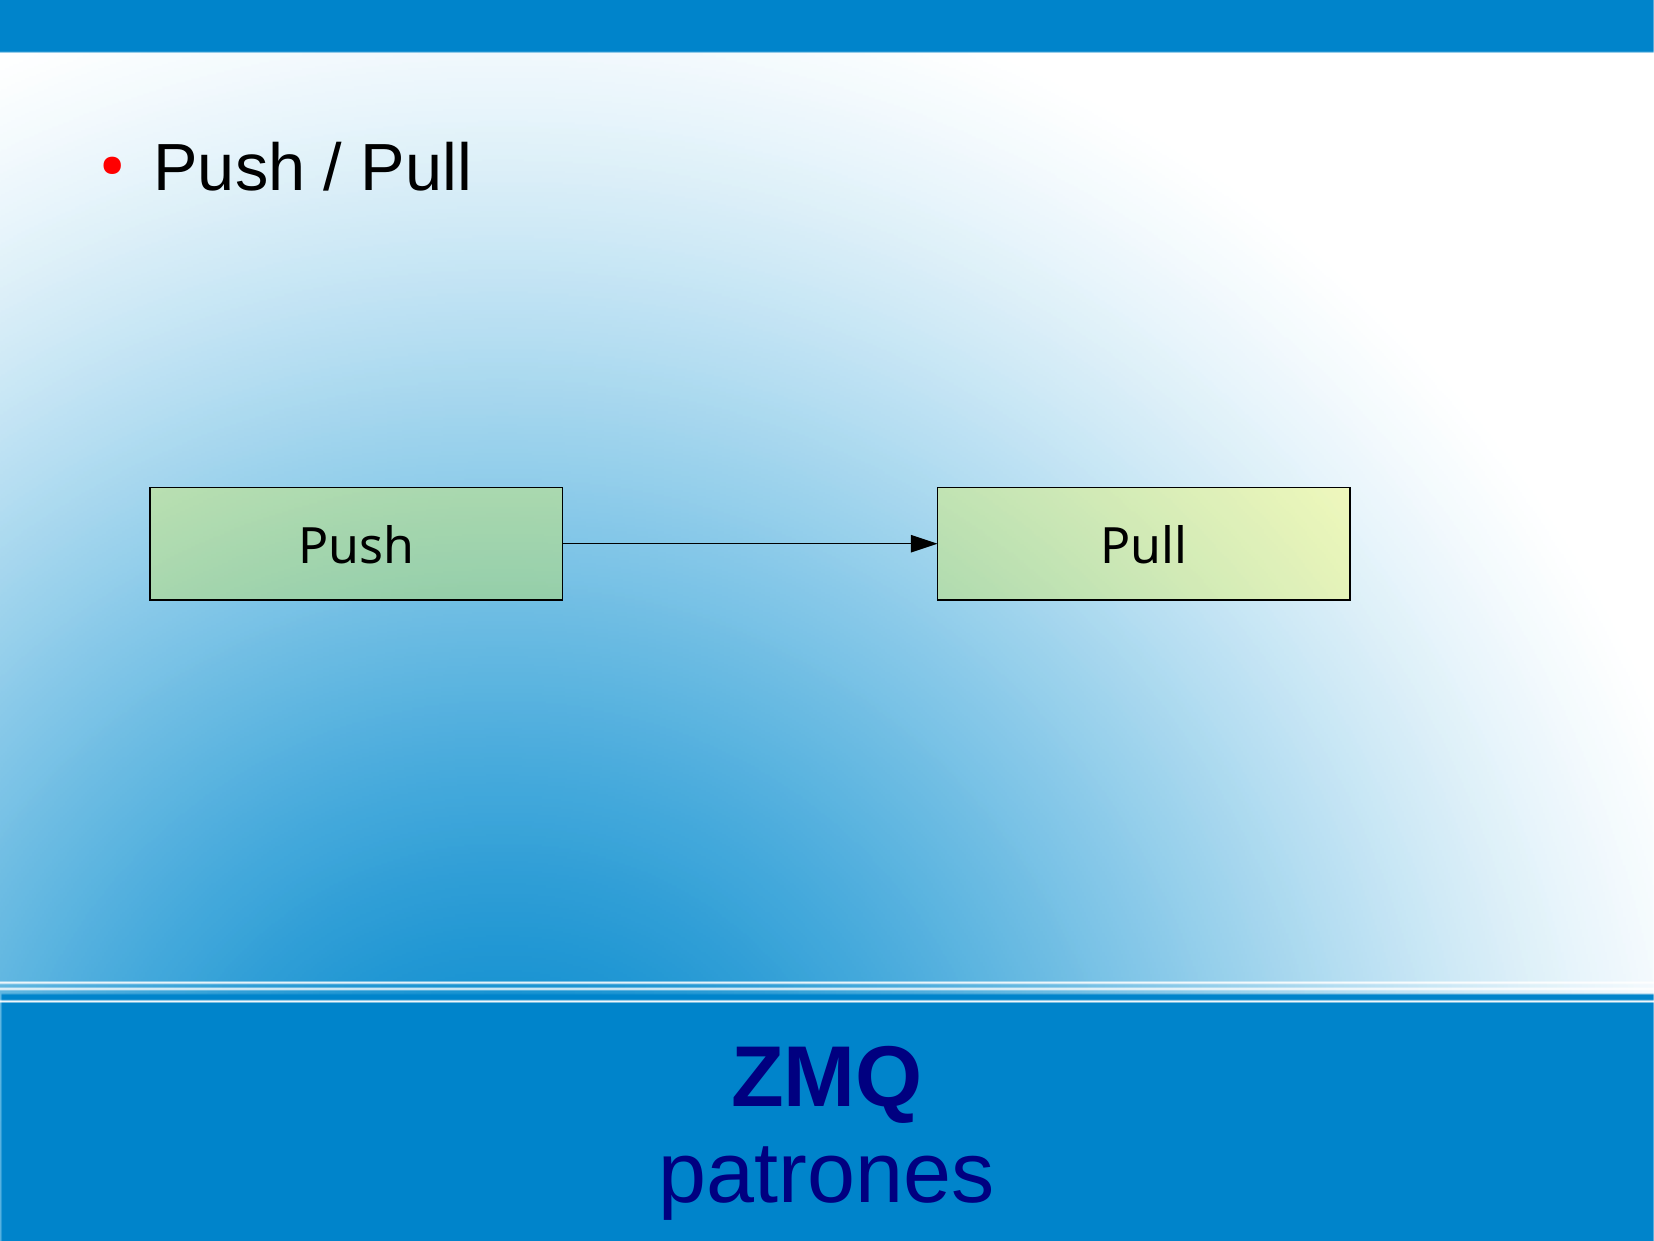

Push / Pull
Push
Pull
# ZMQ patrones